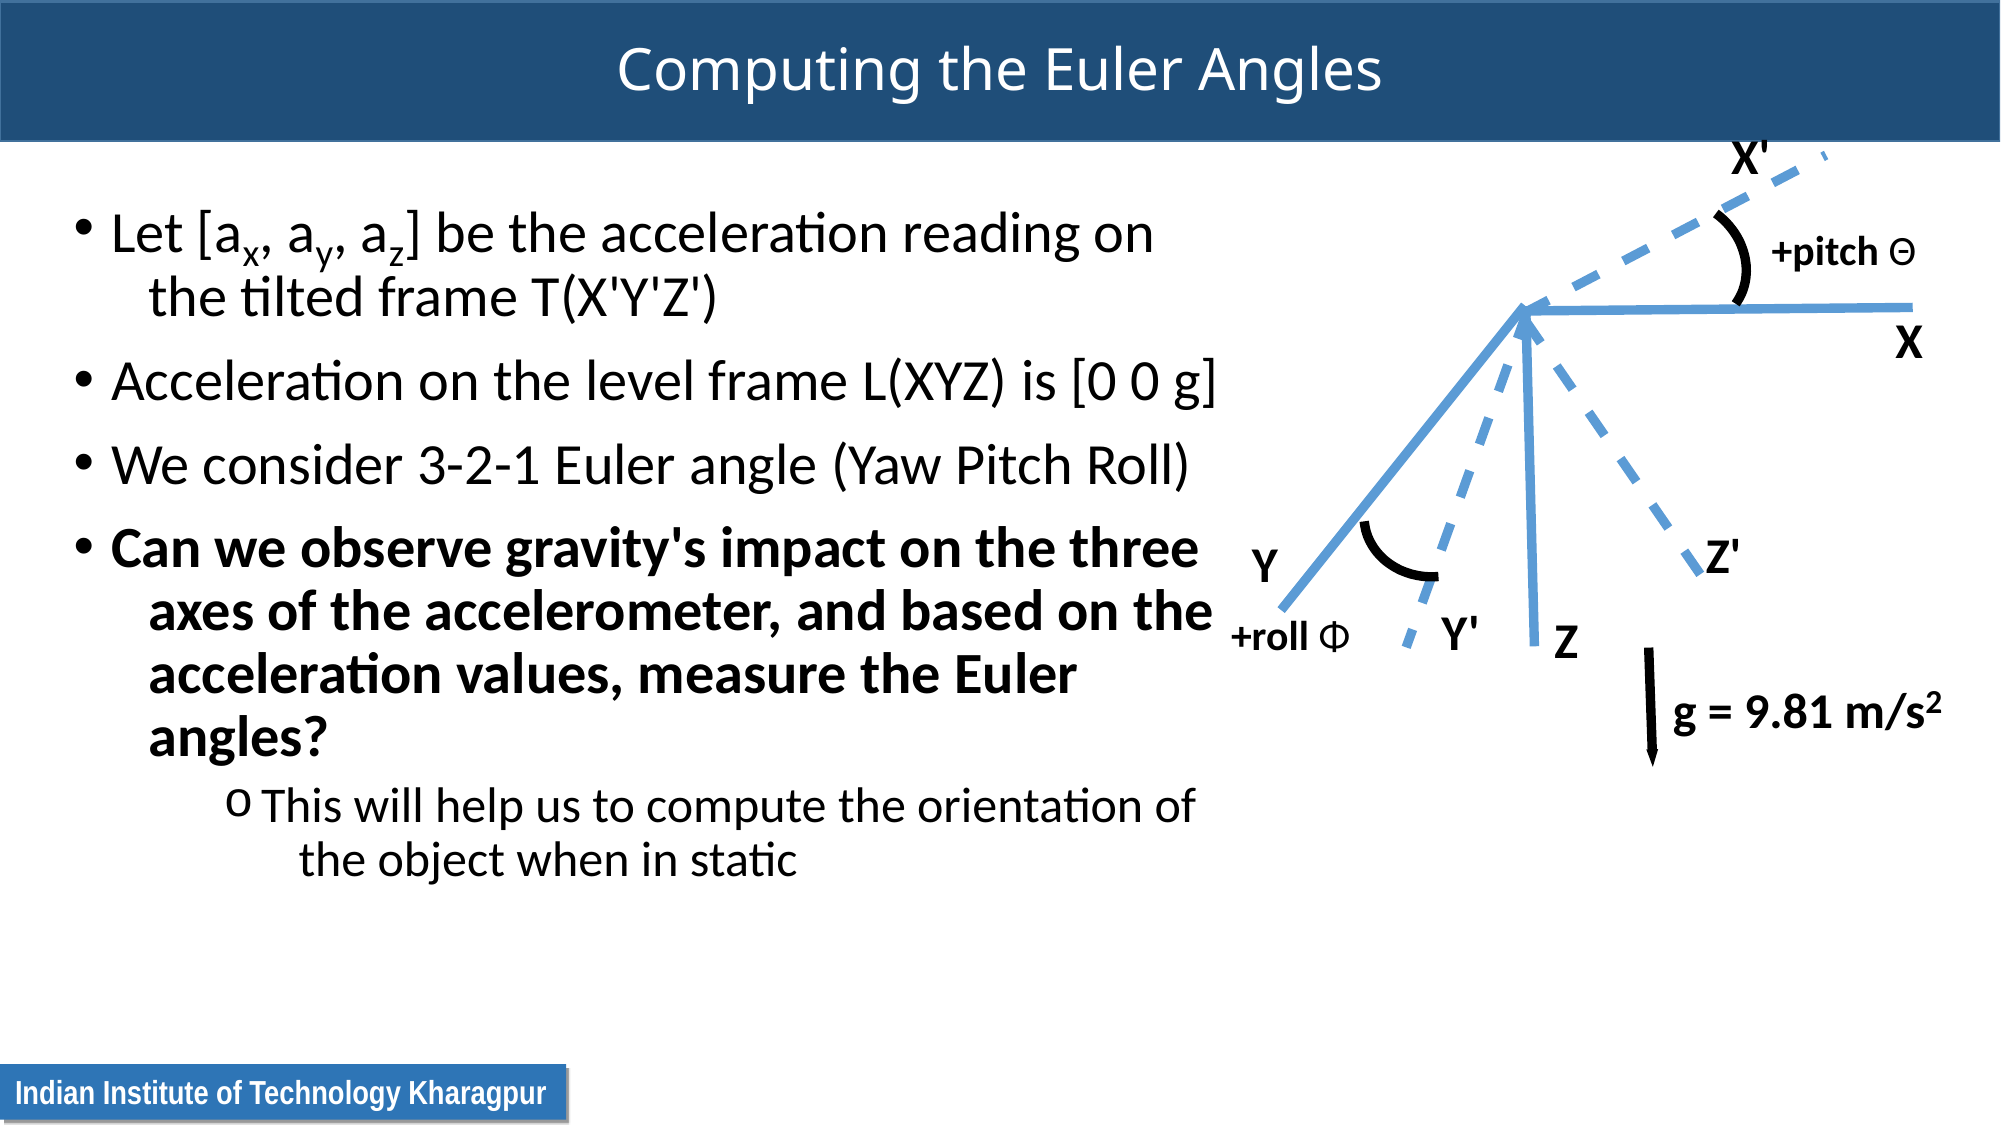

Computing the Euler Angles
X'
+pitch Θ
X
Z'
Y
Y'
+roll Φ
Z
g = 9.81 m/s2
# Let [ax, ay, az] be the acceleration reading on the tilted frame T(X'Y'Z')
Acceleration on the level frame L(XYZ) is [0 0 g]
We consider 3-2-1 Euler angle (Yaw Pitch Roll)
Can we observe gravity's impact on the three axes of the accelerometer, and based on the acceleration values, measure the Euler angles?
This will help us to compute the orientation of the object when in static